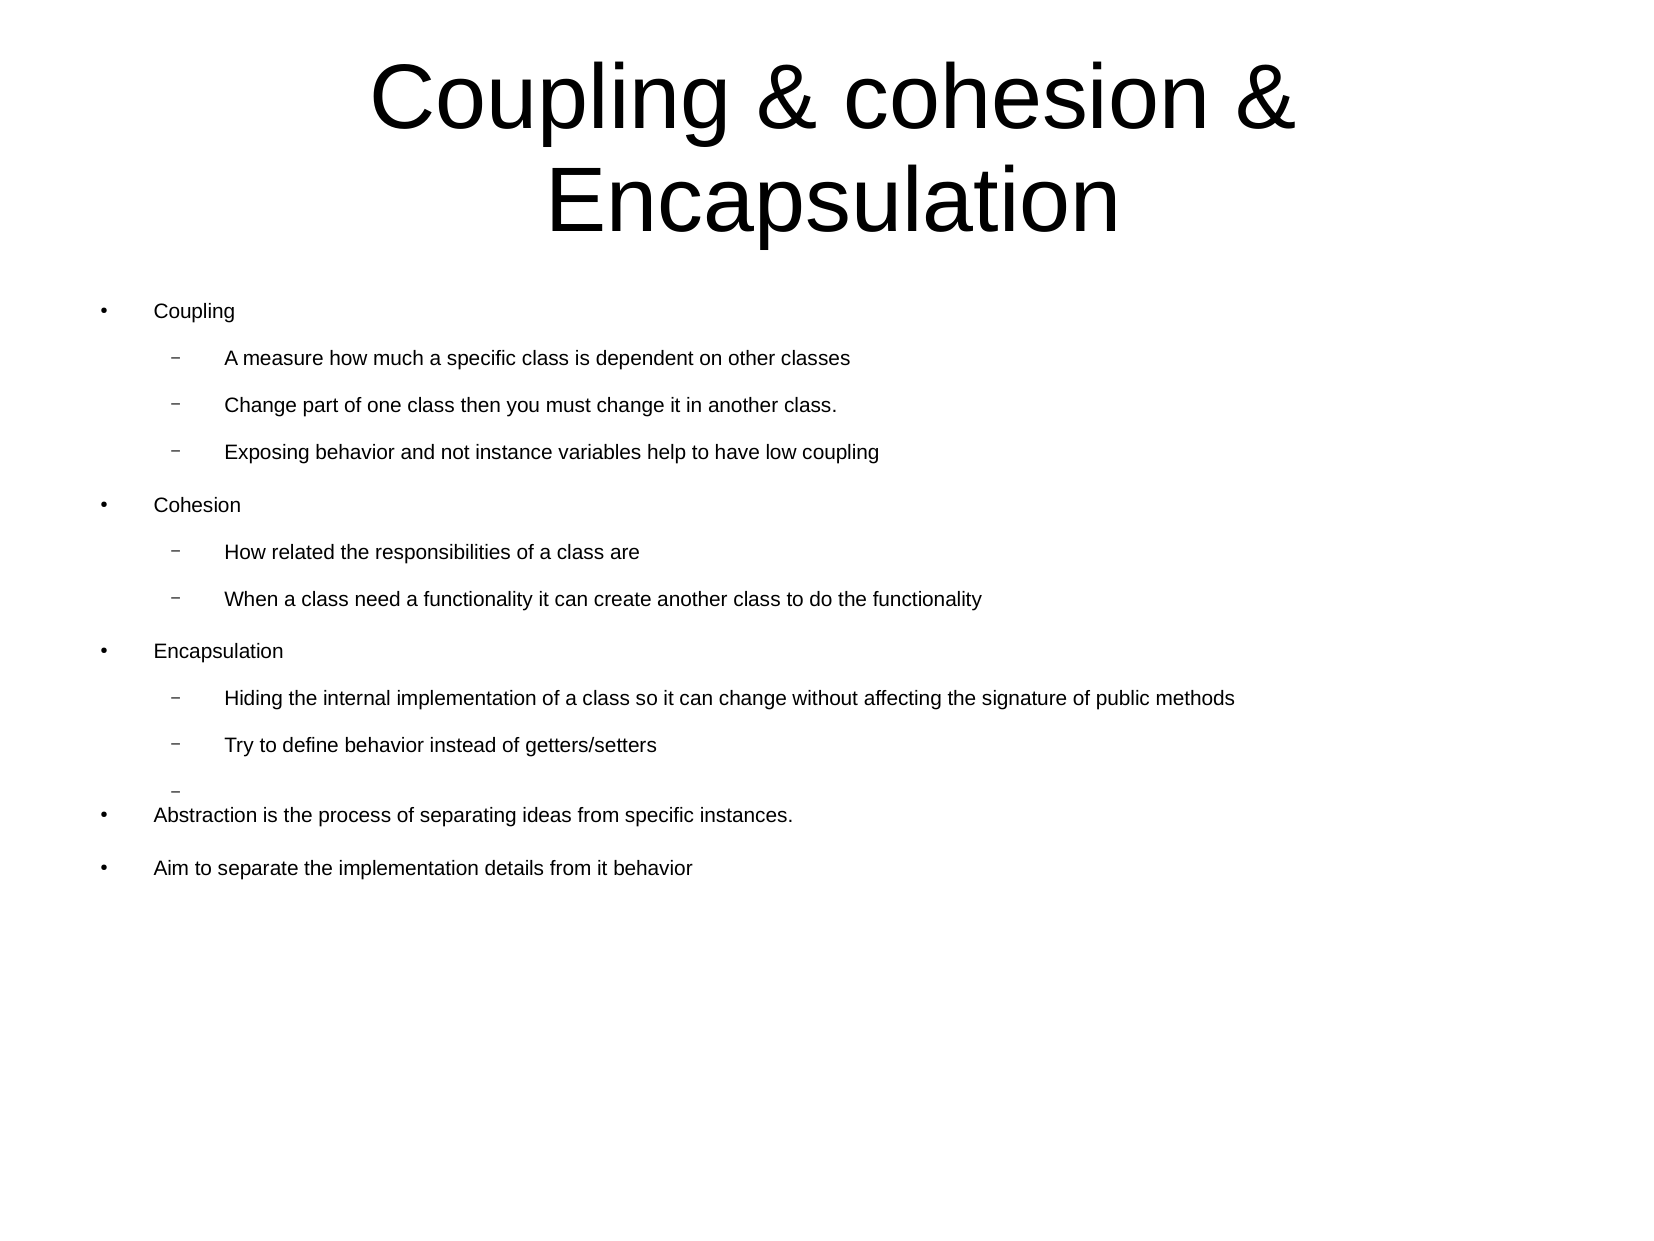

# Coupling & cohesion & Encapsulation
Coupling
A measure how much a specific class is dependent on other classes
Change part of one class then you must change it in another class.
Exposing behavior and not instance variables help to have low coupling
Cohesion
How related the responsibilities of a class are
When a class need a functionality it can create another class to do the functionality
Encapsulation
Hiding the internal implementation of a class so it can change without affecting the signature of public methods
Try to define behavior instead of getters/setters
Abstraction is the process of separating ideas from specific instances.
Aim to separate the implementation details from it behavior